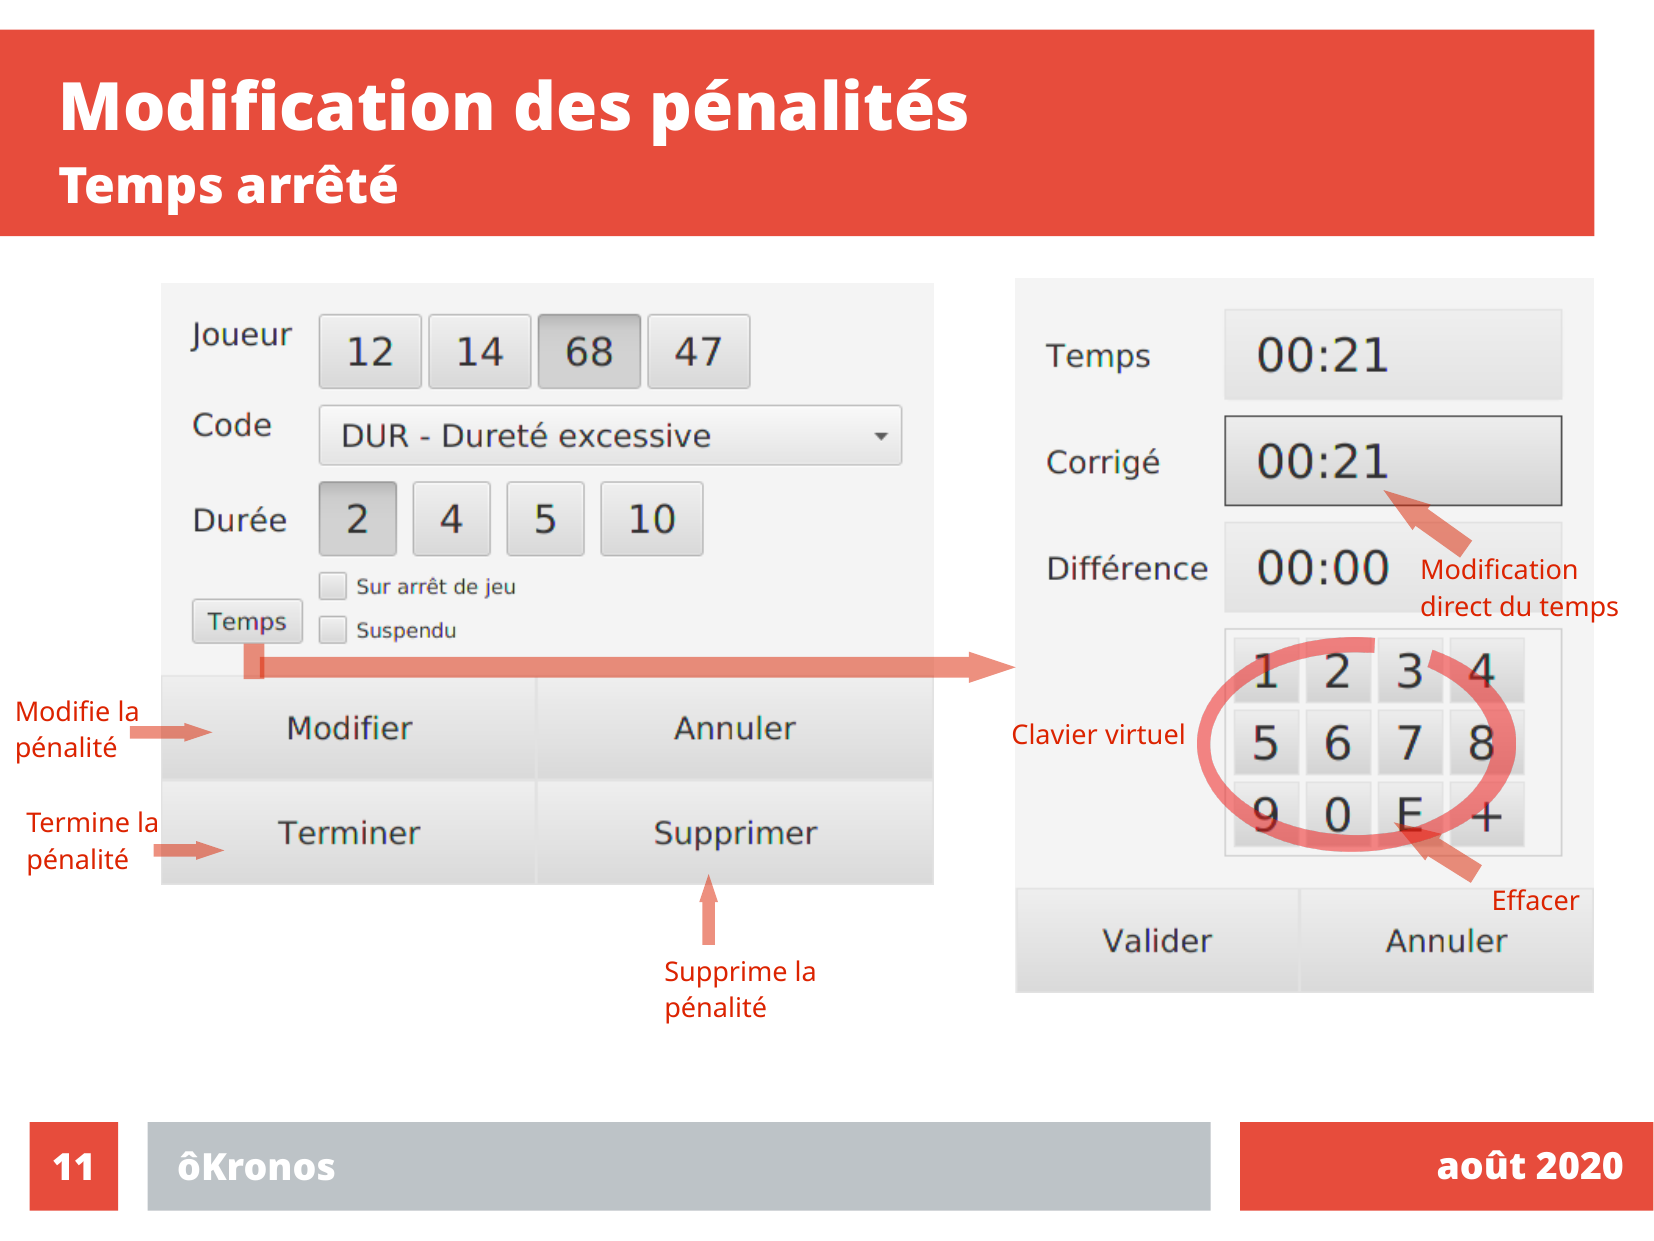

# Modification des pénalités Temps arrêté
Modification
direct du temps
Modifie la pénalité
Clavier virtuel
Termine la pénalité
Effacer
Supprime la pénalité
11
ôKronos
août 2020